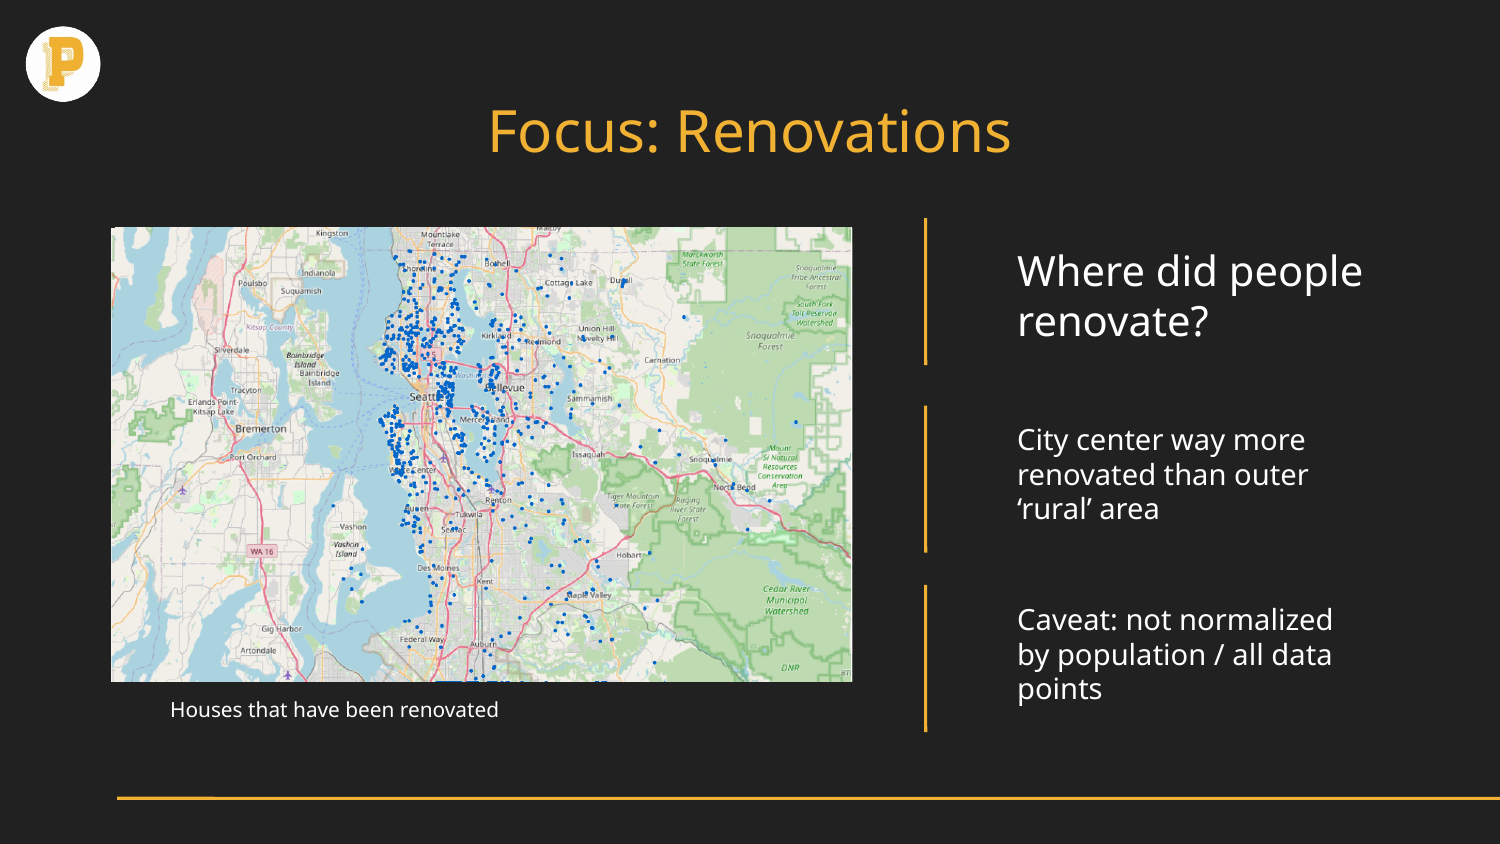

# Focus: Renovations
Where did people renovate?
City center way more renovated than outer ‘rural’ area
Caveat: not normalized by population / all data points
Houses that have been renovated